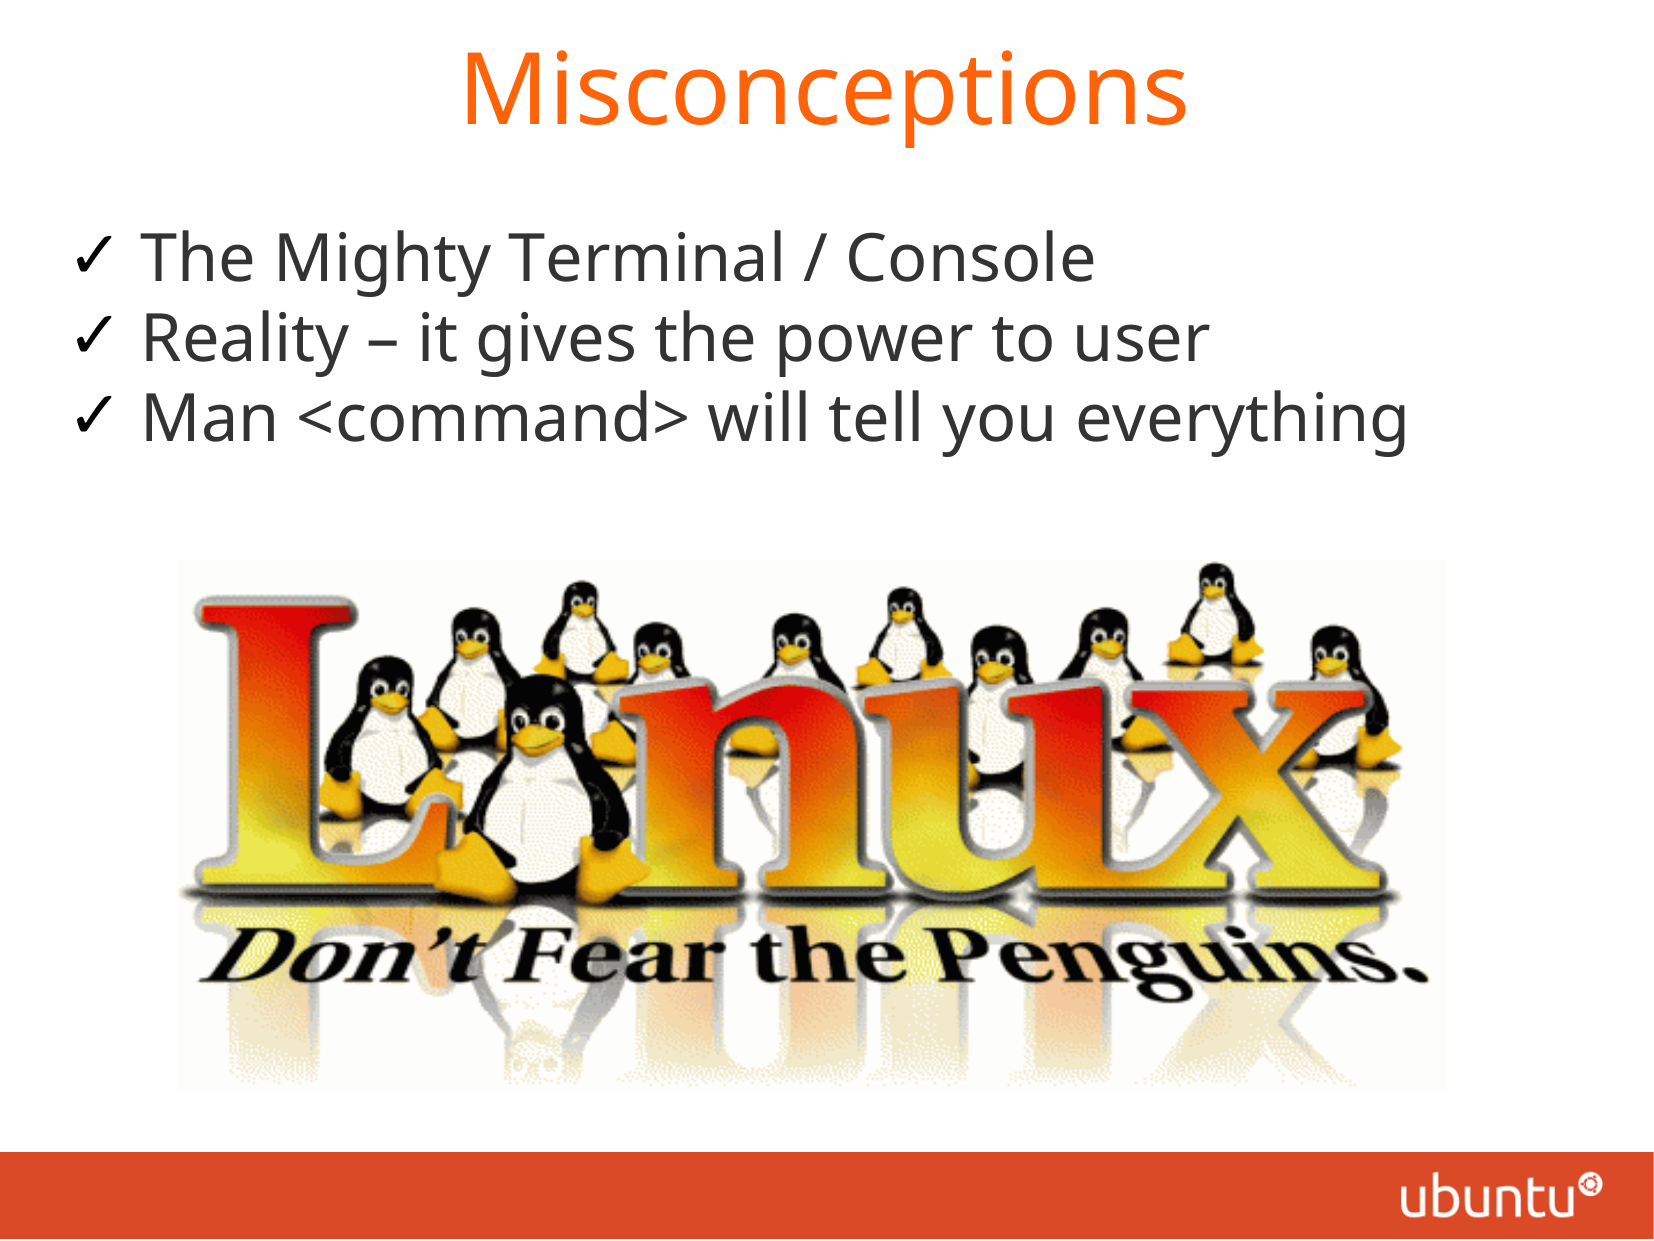

# Misconceptions
 The Mighty Terminal / Console
 Reality – it gives the power to user
 Man <command> will tell you everything